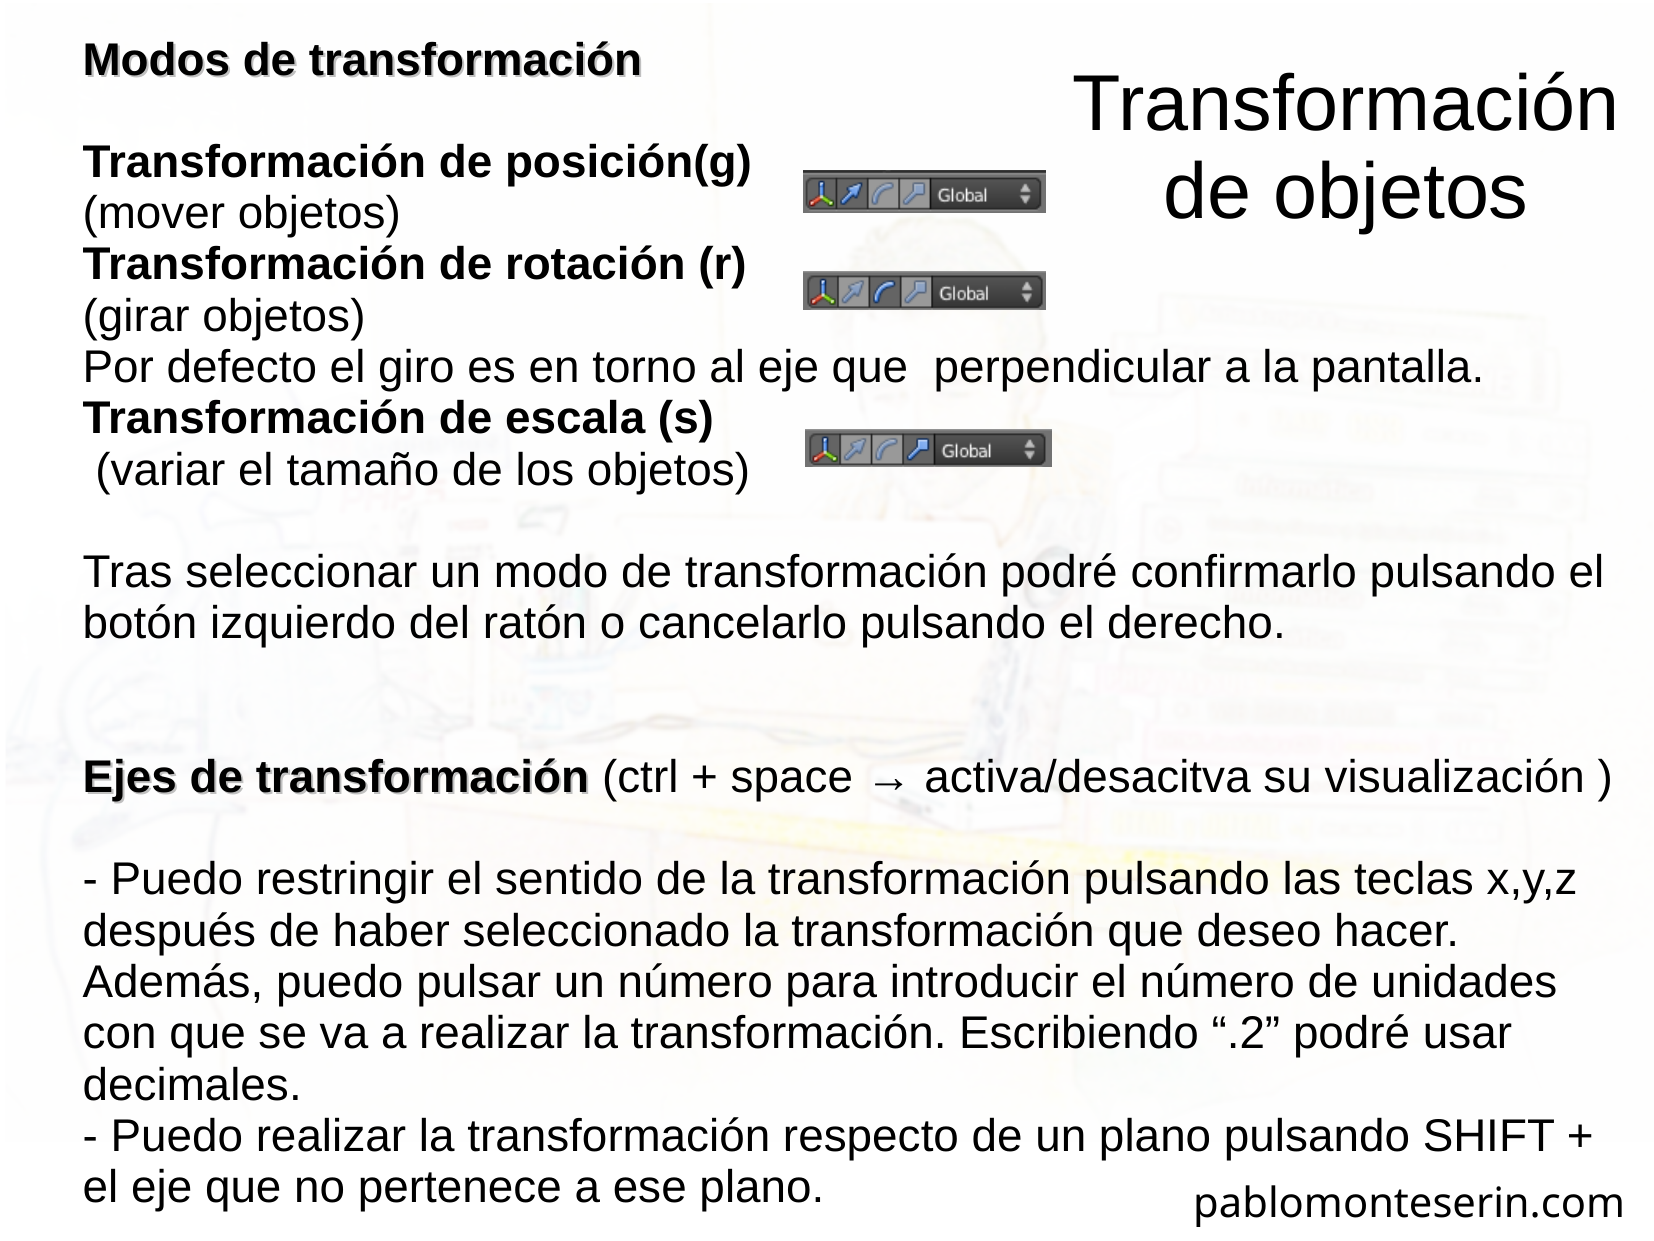

Modos de transformación
Transformación de posición(g)
(mover objetos)
Transformación de rotación (r)
(girar objetos)
Por defecto el giro es en torno al eje que perpendicular a la pantalla.
Transformación de escala (s)
 (variar el tamaño de los objetos)
Tras seleccionar un modo de transformación podré confirmarlo pulsando el botón izquierdo del ratón o cancelarlo pulsando el derecho.
Ejes de transformación (ctrl + space → activa/desacitva su visualización )
- Puedo restringir el sentido de la transformación pulsando las teclas x,y,z después de haber seleccionado la transformación que deseo hacer. Además, puedo pulsar un número para introducir el número de unidades con que se va a realizar la transformación. Escribiendo “.2” podré usar decimales.
- Puedo realizar la transformación respecto de un plano pulsando SHIFT + el eje que no pertenece a ese plano.
# Transformación de objetos